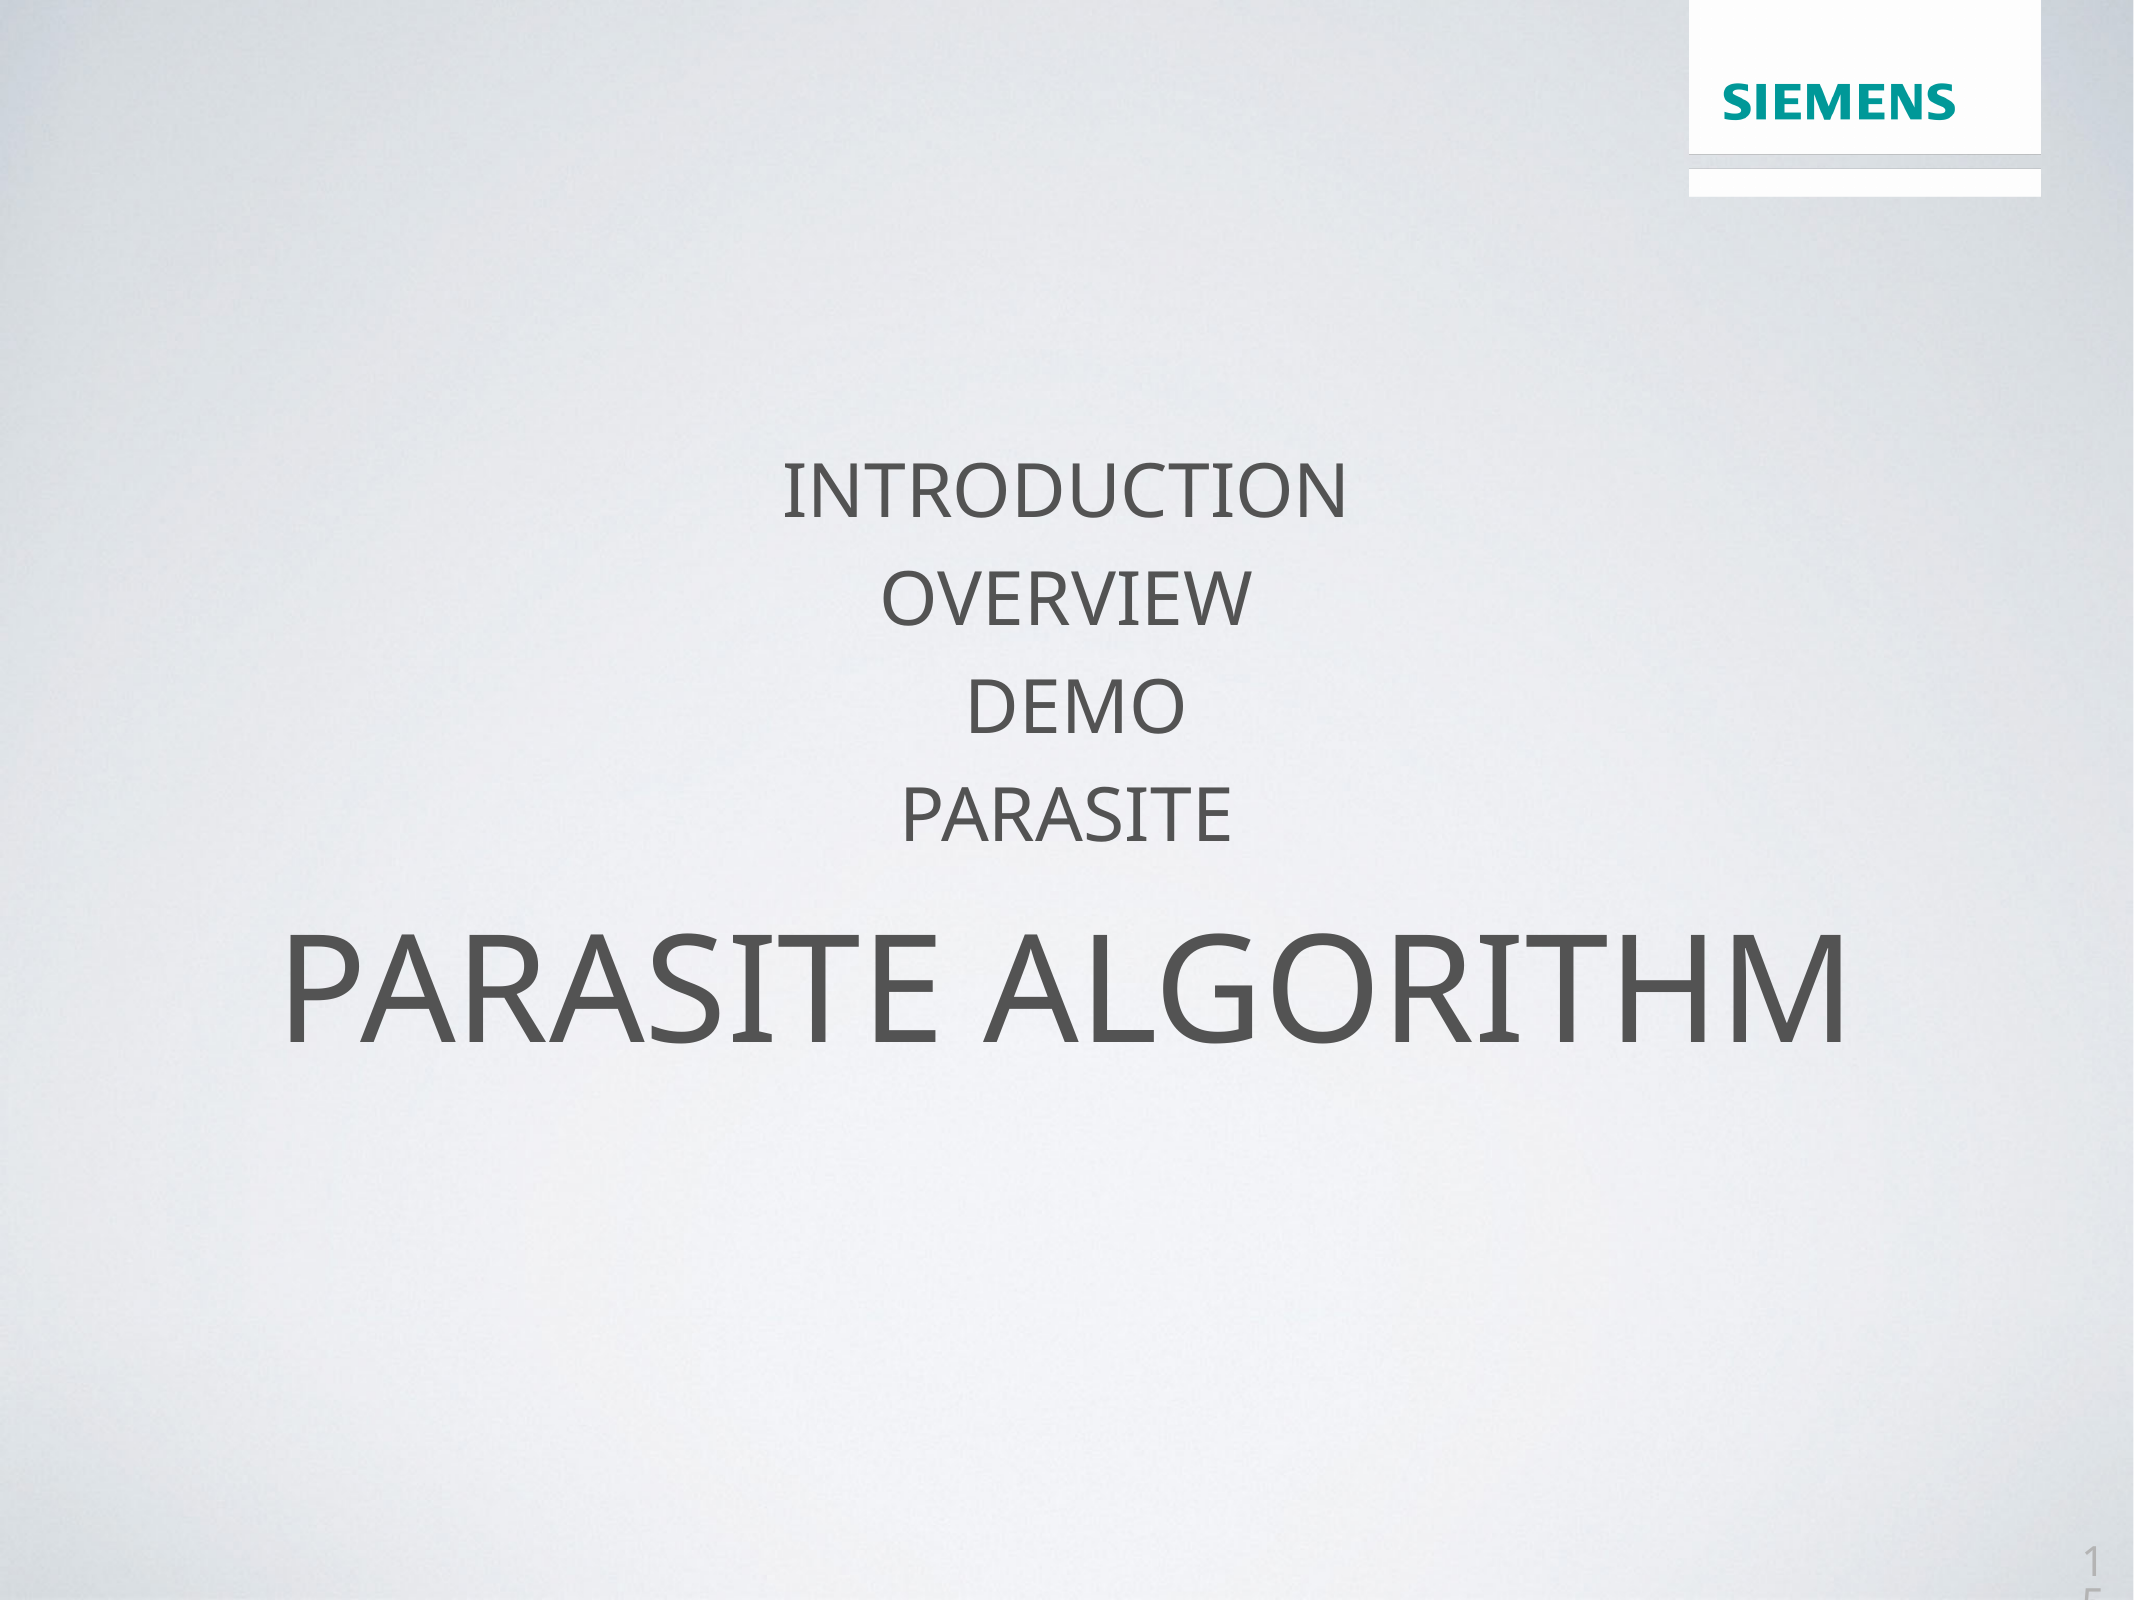

# Introduction Overview DEMO PARASITE PARASITE ALGORITHM